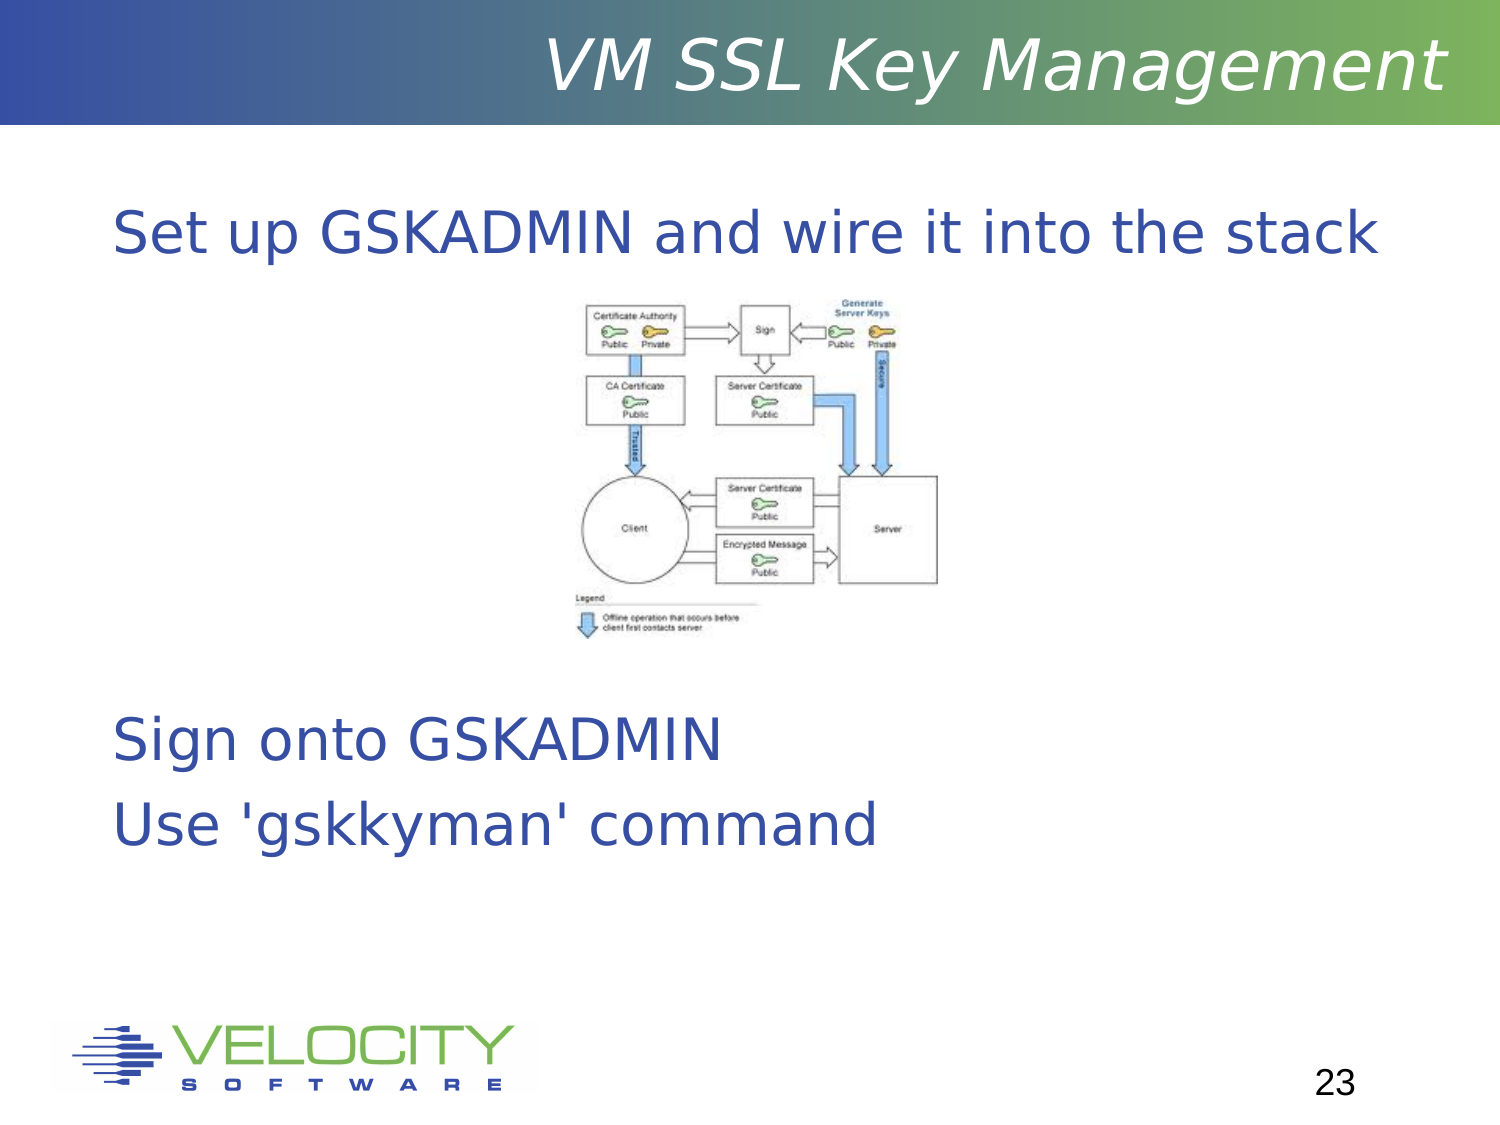

# VM SSL Key Management
Set up GSKADMIN and wire it into the stack
Sign onto GSKADMIN
Use 'gskkyman' command
23